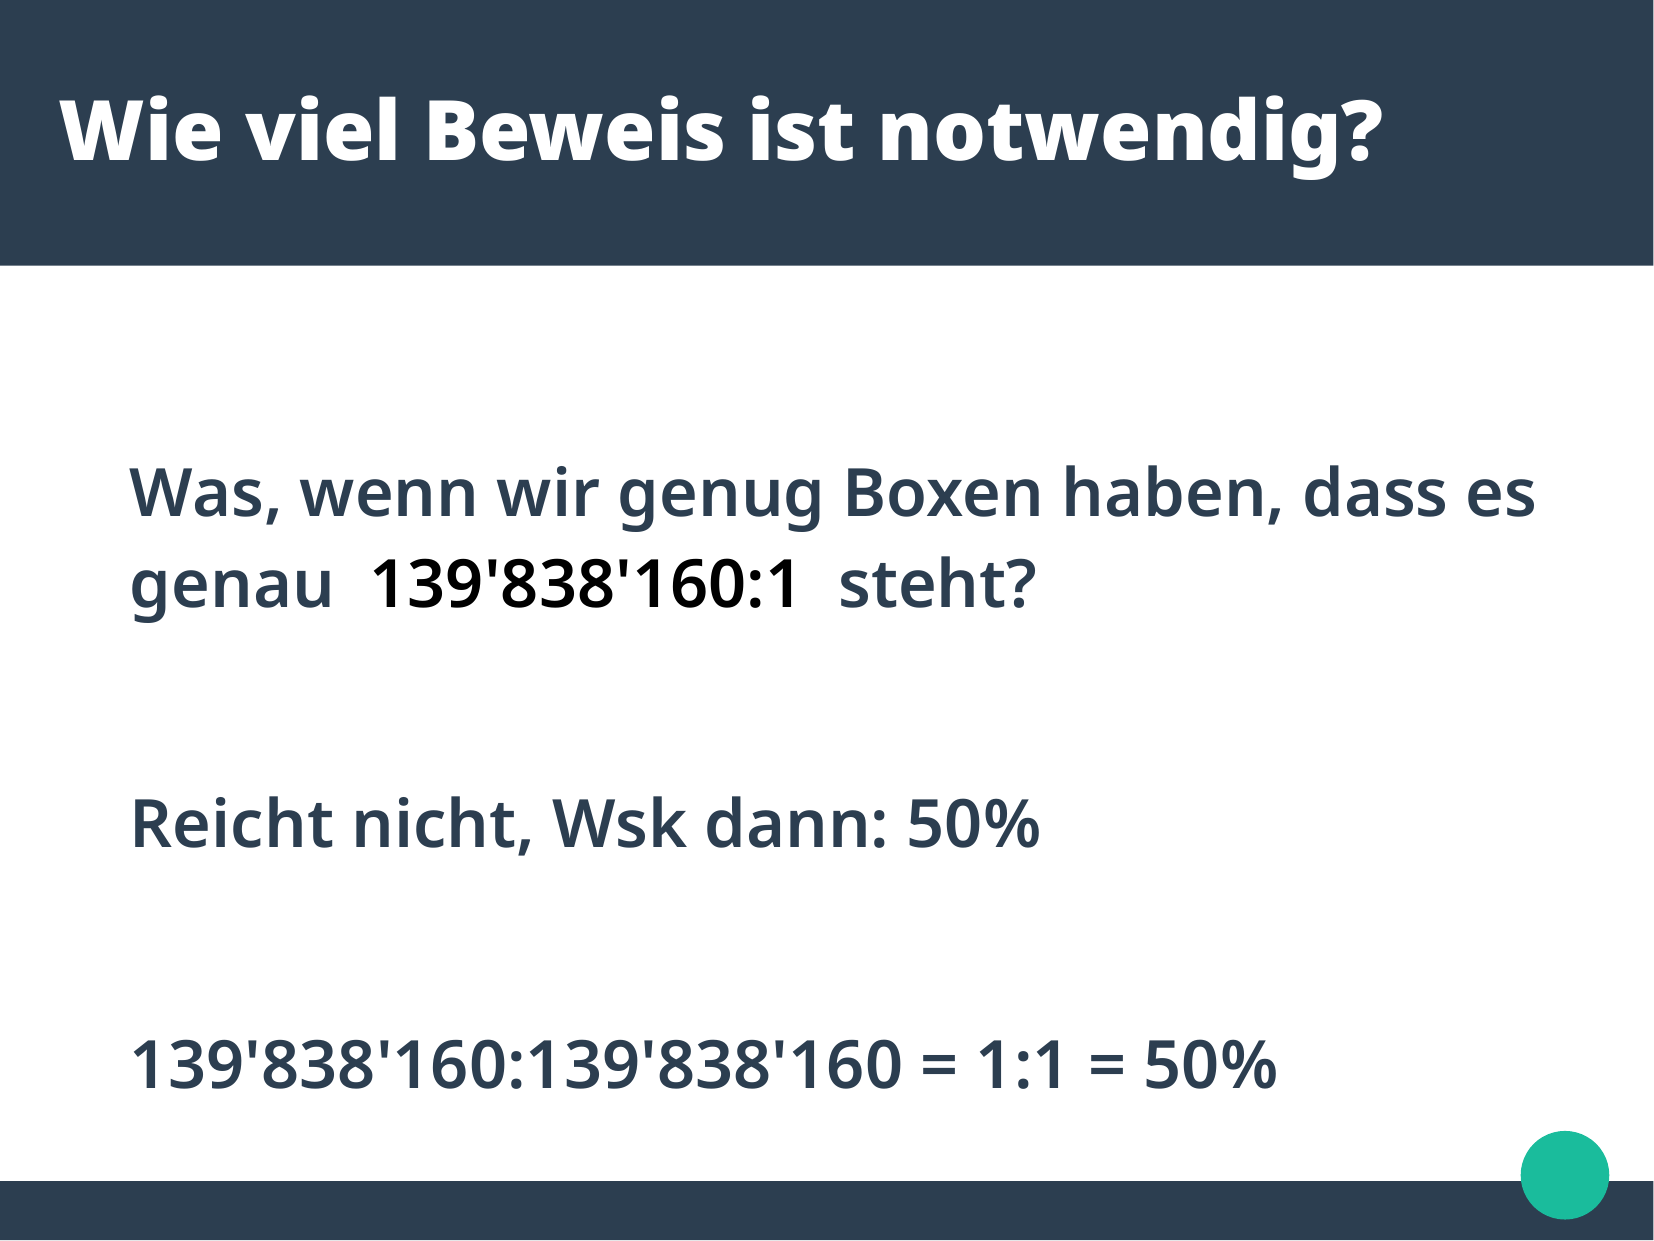

Wie viel Beweis ist notwendig?
# Was, wenn wir genug Boxen haben, dass es genau 139'838'160:1 steht?
Reicht nicht, Wsk dann: 50%
139'838'160:139'838'160 = 1:1 = 50%